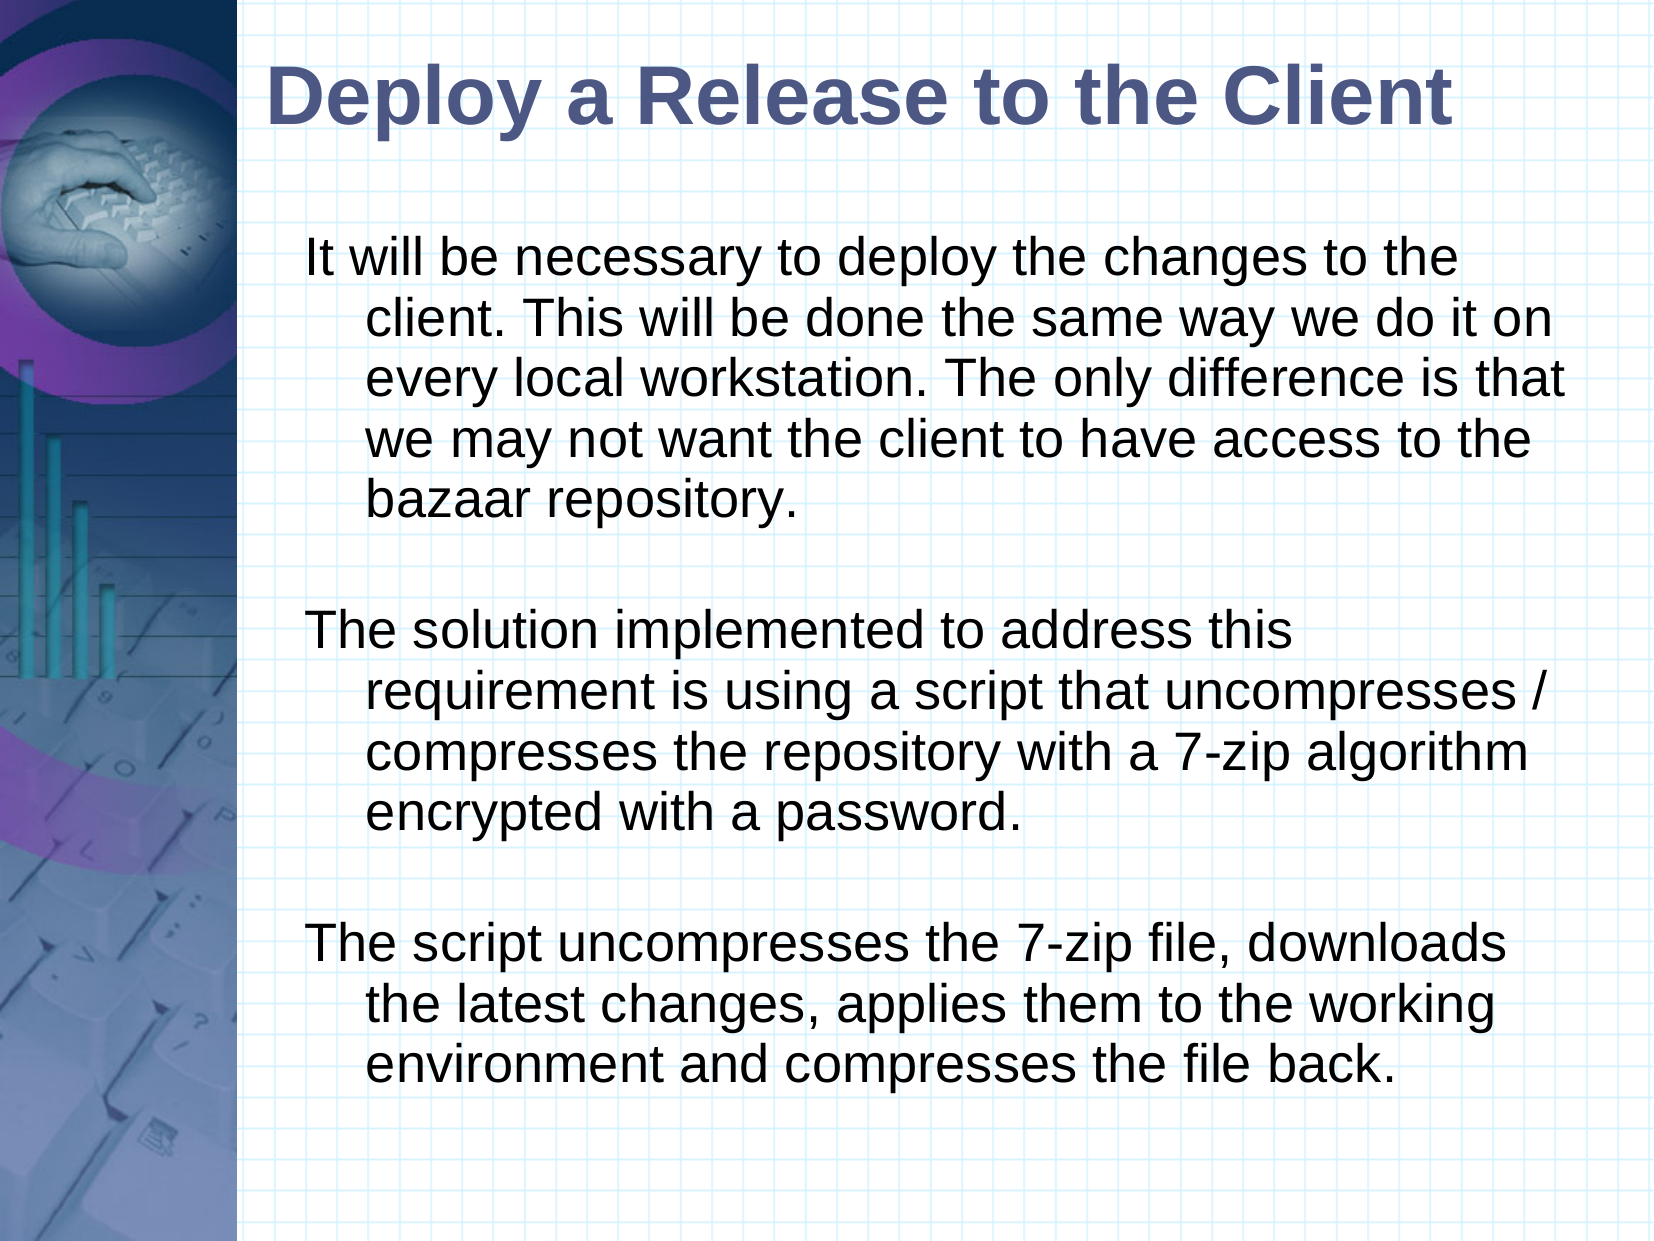

# Deploy a Release to the Client
It will be necessary to deploy the changes to the client. This will be done the same way we do it on every local workstation. The only difference is that we may not want the client to have access to the bazaar repository.
The solution implemented to address this requirement is using a script that uncompresses / compresses the repository with a 7-zip algorithm encrypted with a password.
The script uncompresses the 7-zip file, downloads the latest changes, applies them to the working environment and compresses the file back.